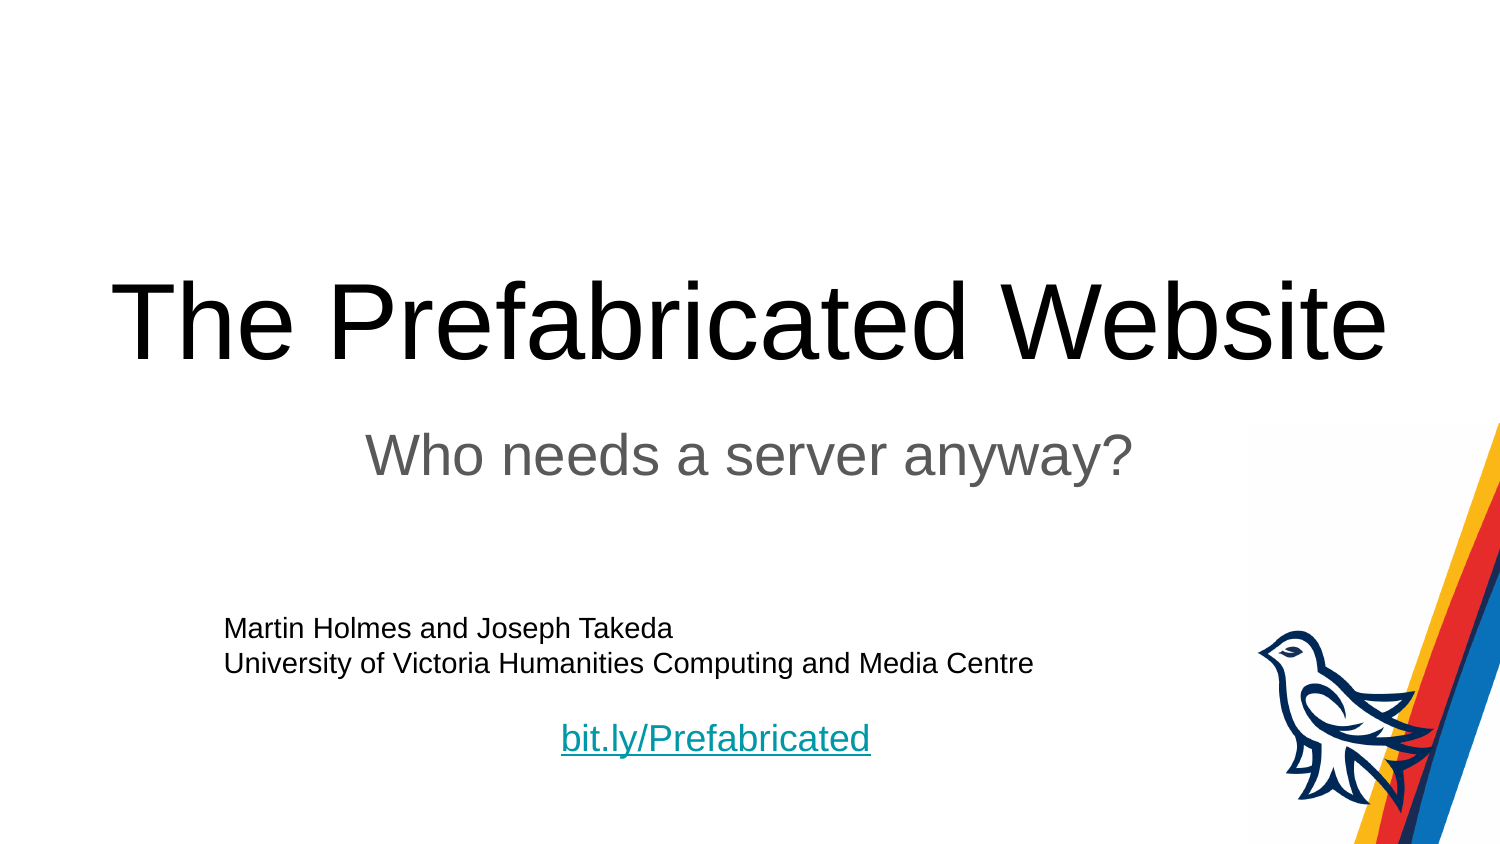

# The Prefabricated Website
Who needs a server anyway?
Martin Holmes and Joseph Takeda
University of Victoria Humanities Computing and Media Centre
bit.ly/Prefabricated